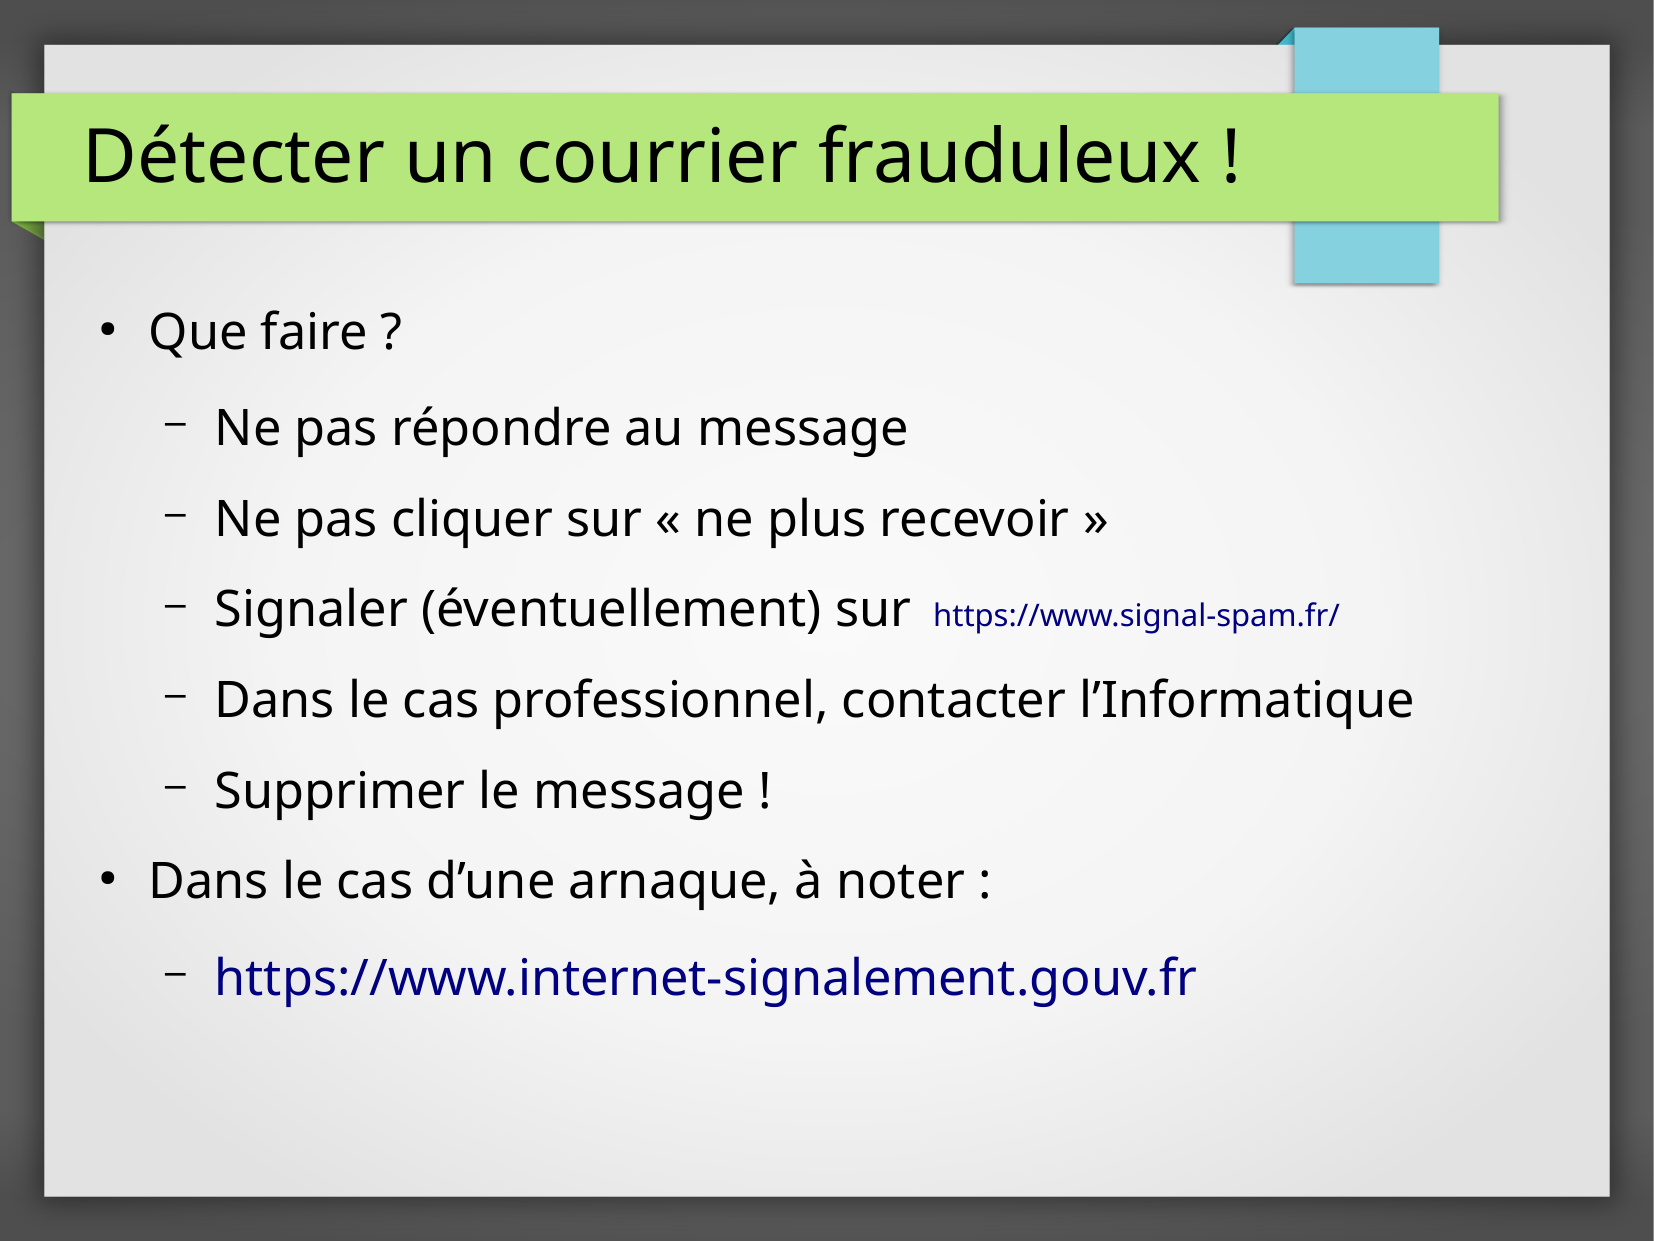

# Détecter un courrier frauduleux !
Que faire ?
Ne pas répondre au message
Ne pas cliquer sur « ne plus recevoir »
Signaler (éventuellement) sur https://www.signal-spam.fr/
Dans le cas professionnel, contacter l’Informatique
Supprimer le message !
Dans le cas d’une arnaque, à noter :
https://www.internet-signalement.gouv.fr